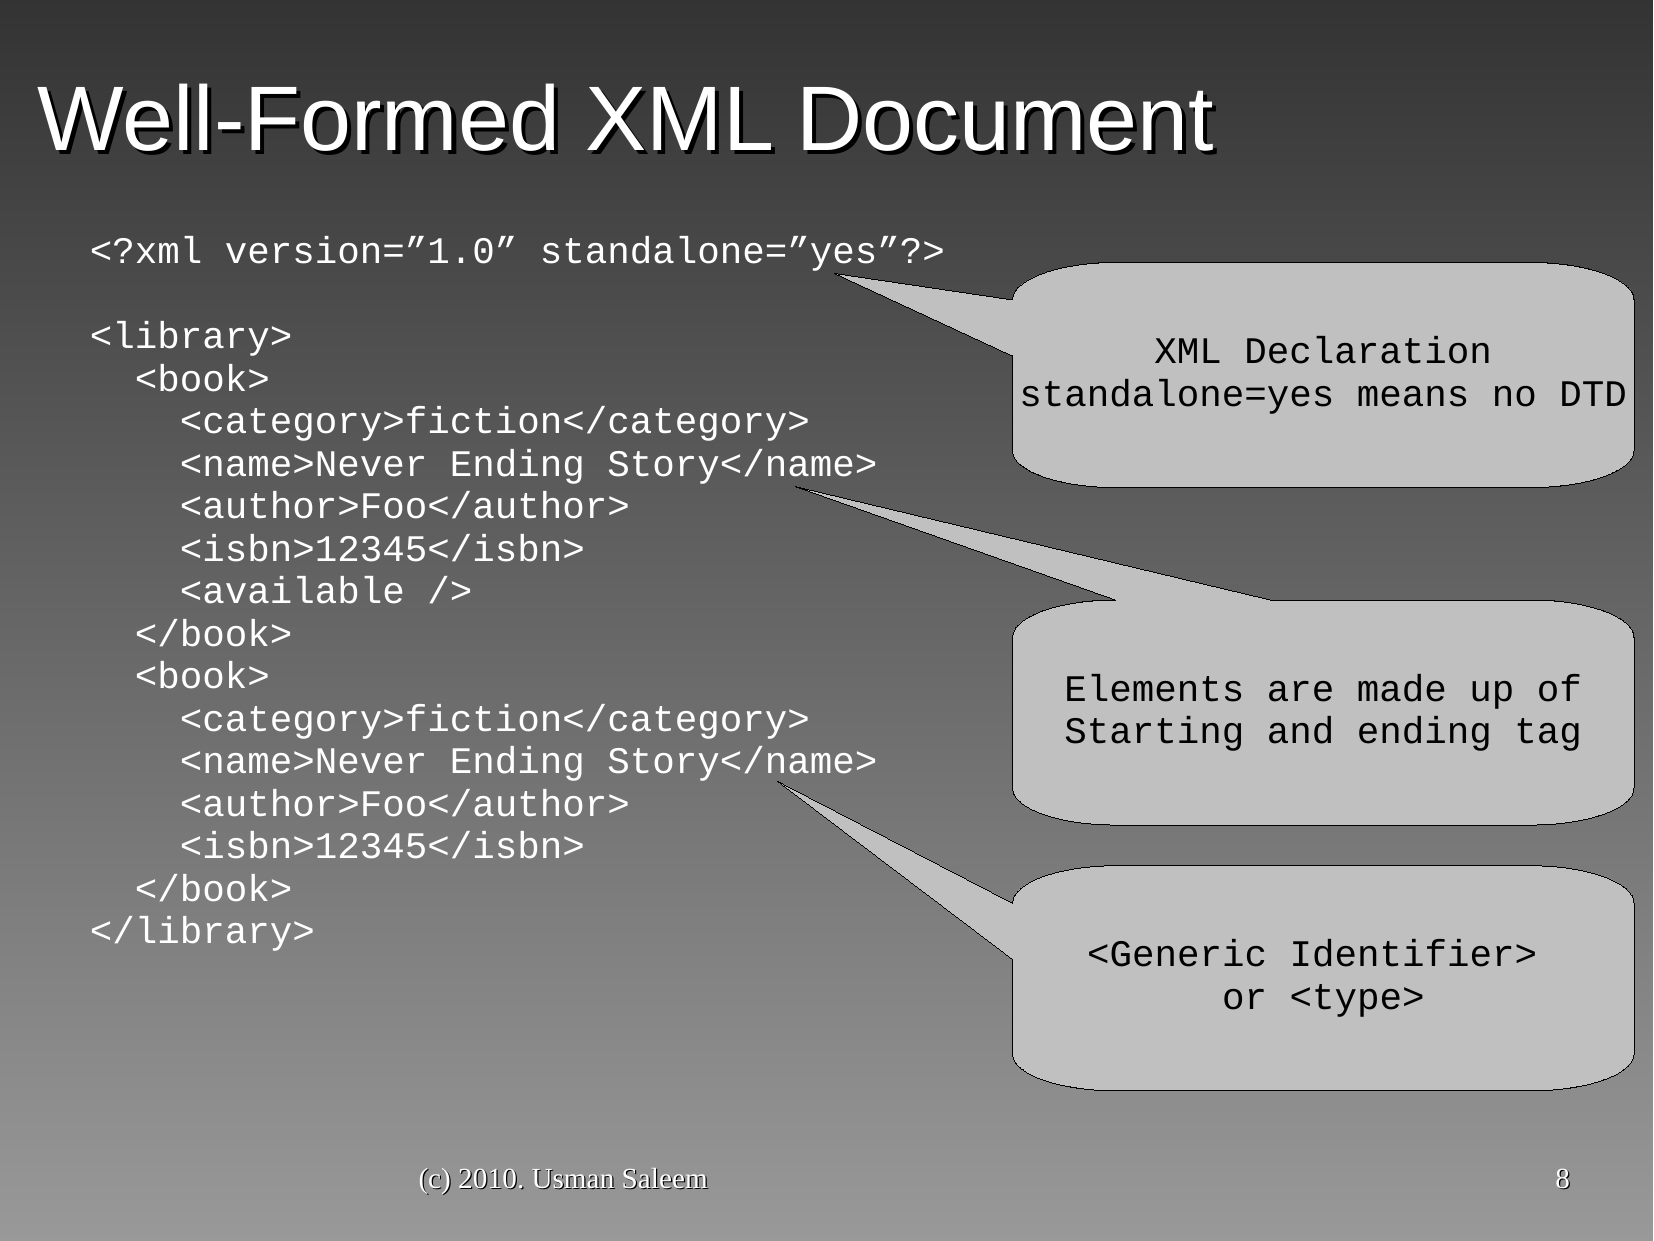

# Well-Formed XML Document
<?xml version=”1.0” standalone=”yes”?>
<library>
 <book>
 <category>fiction</category>
 <name>Never Ending Story</name>
 <author>Foo</author>
 <isbn>12345</isbn>
 <available />
 </book>
 <book>
 <category>fiction</category>
 <name>Never Ending Story</name>
 <author>Foo</author>
 <isbn>12345</isbn>
 </book>
</library>
XML Declaration
standalone=yes means no DTD
Elements are made up of
Starting and ending tag
<Generic Identifier>
or <type>
(c) 2010. Usman Saleem
8